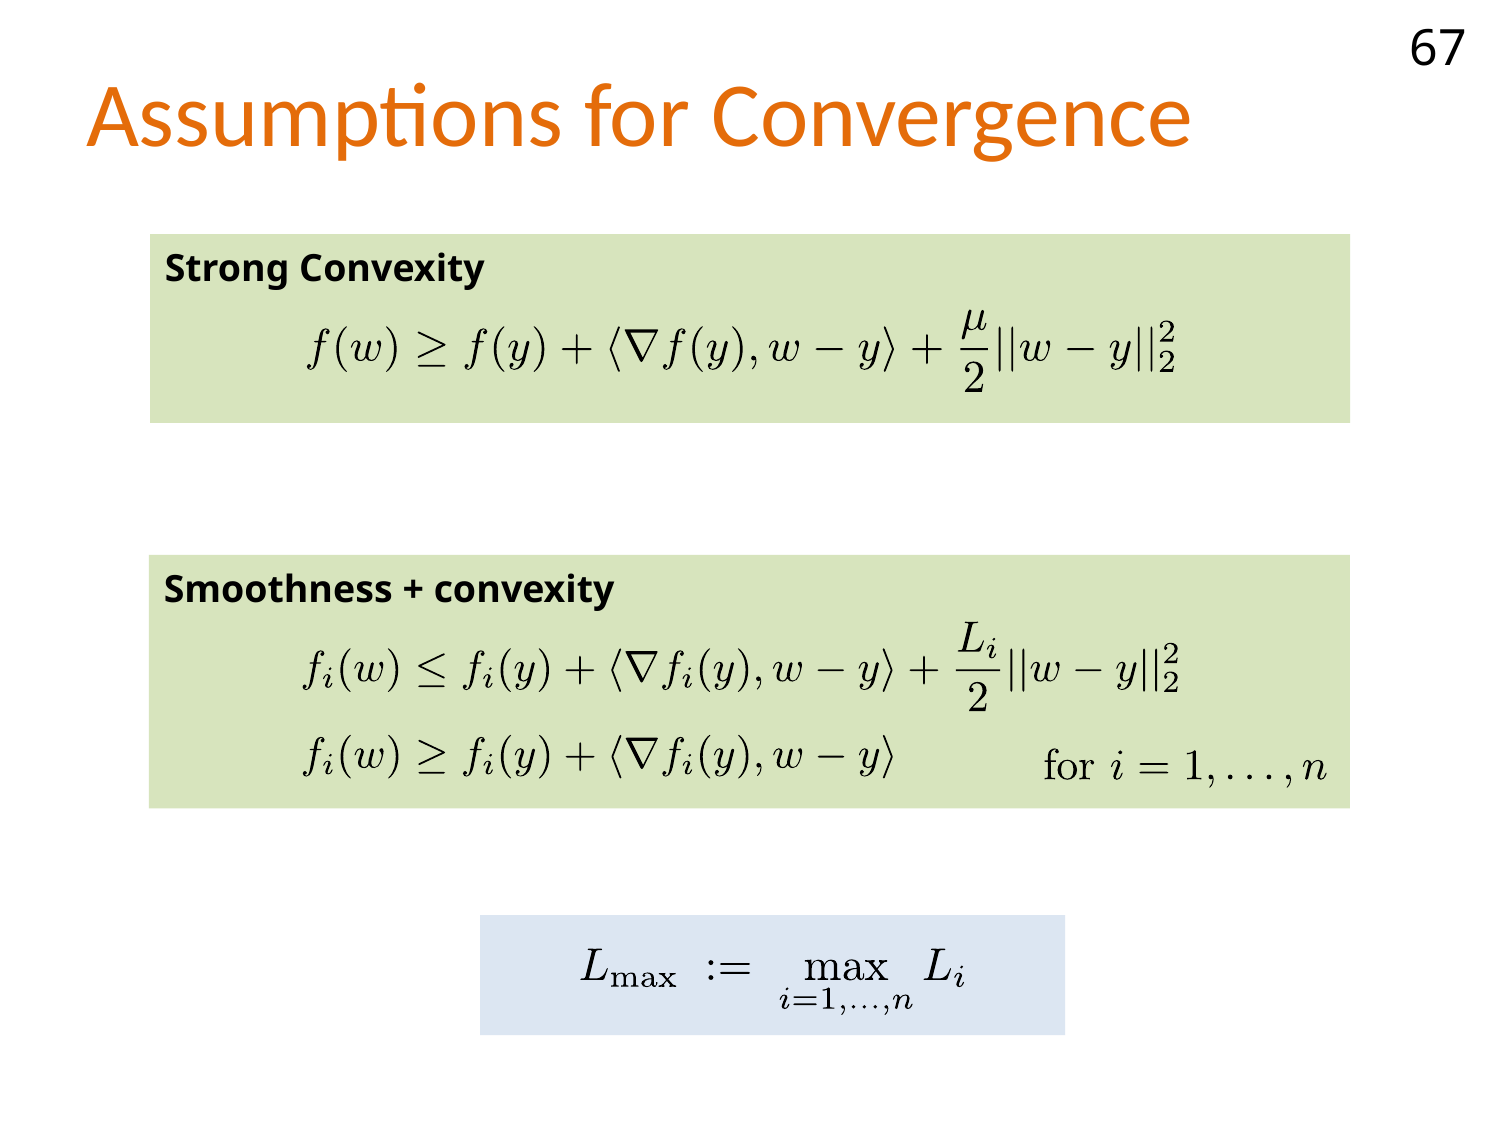

Assumptions for Convergence
Strong Convexity
Smoothness + convexity
EXE: